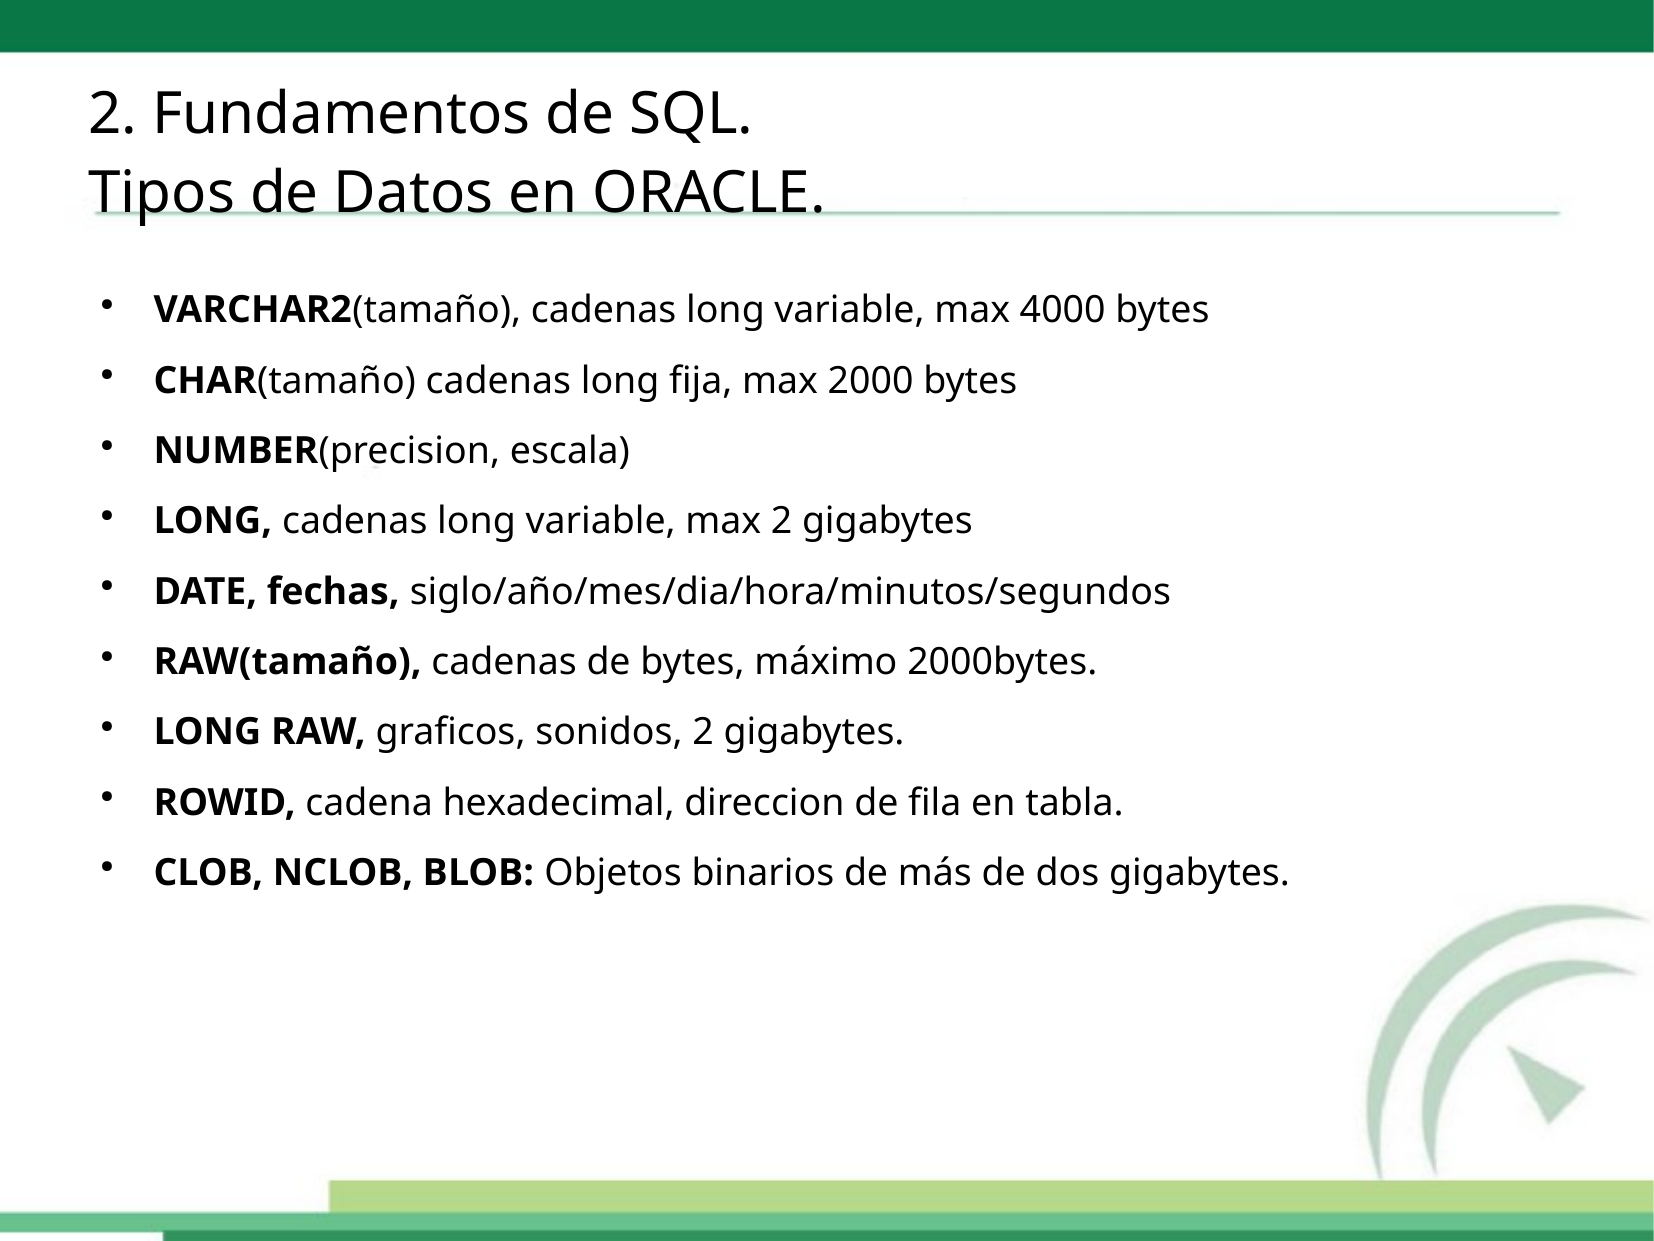

# 2. Fundamentos de SQL. Tipos de Datos en ORACLE.
VARCHAR2(tamaño), cadenas long variable, max 4000 bytes
CHAR(tamaño) cadenas long fija, max 2000 bytes
NUMBER(precision, escala)
LONG, cadenas long variable, max 2 gigabytes
DATE, fechas, siglo/año/mes/dia/hora/minutos/segundos
RAW(tamaño), cadenas de bytes, máximo 2000bytes.
LONG RAW, graficos, sonidos, 2 gigabytes.
ROWID, cadena hexadecimal, direccion de fila en tabla.
CLOB, NCLOB, BLOB: Objetos binarios de más de dos gigabytes.